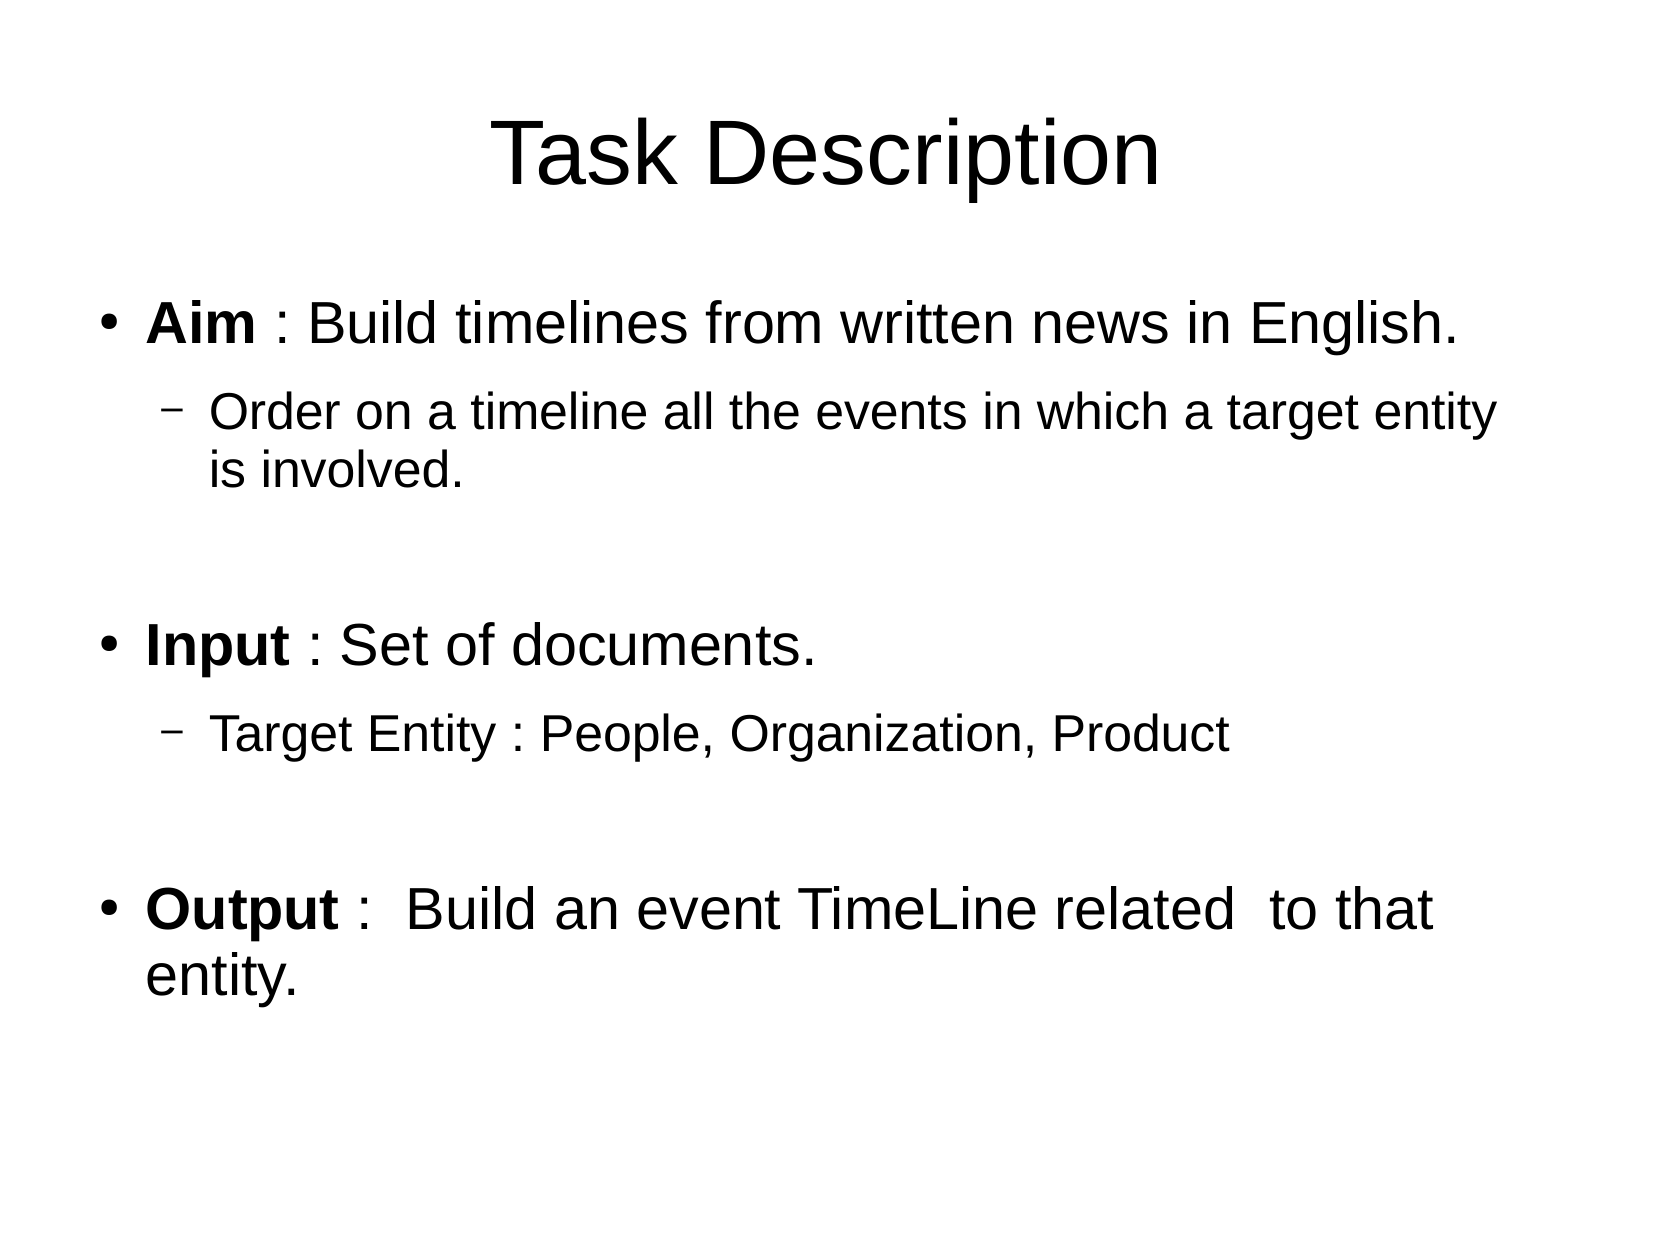

# Task Description
Aim : Build timelines from written news in English.
Order on a timeline all the events in which a target entity is involved.
Input : Set of documents.
Target Entity : People, Organization, Product
Output : Build an event TimeLine related to that entity.